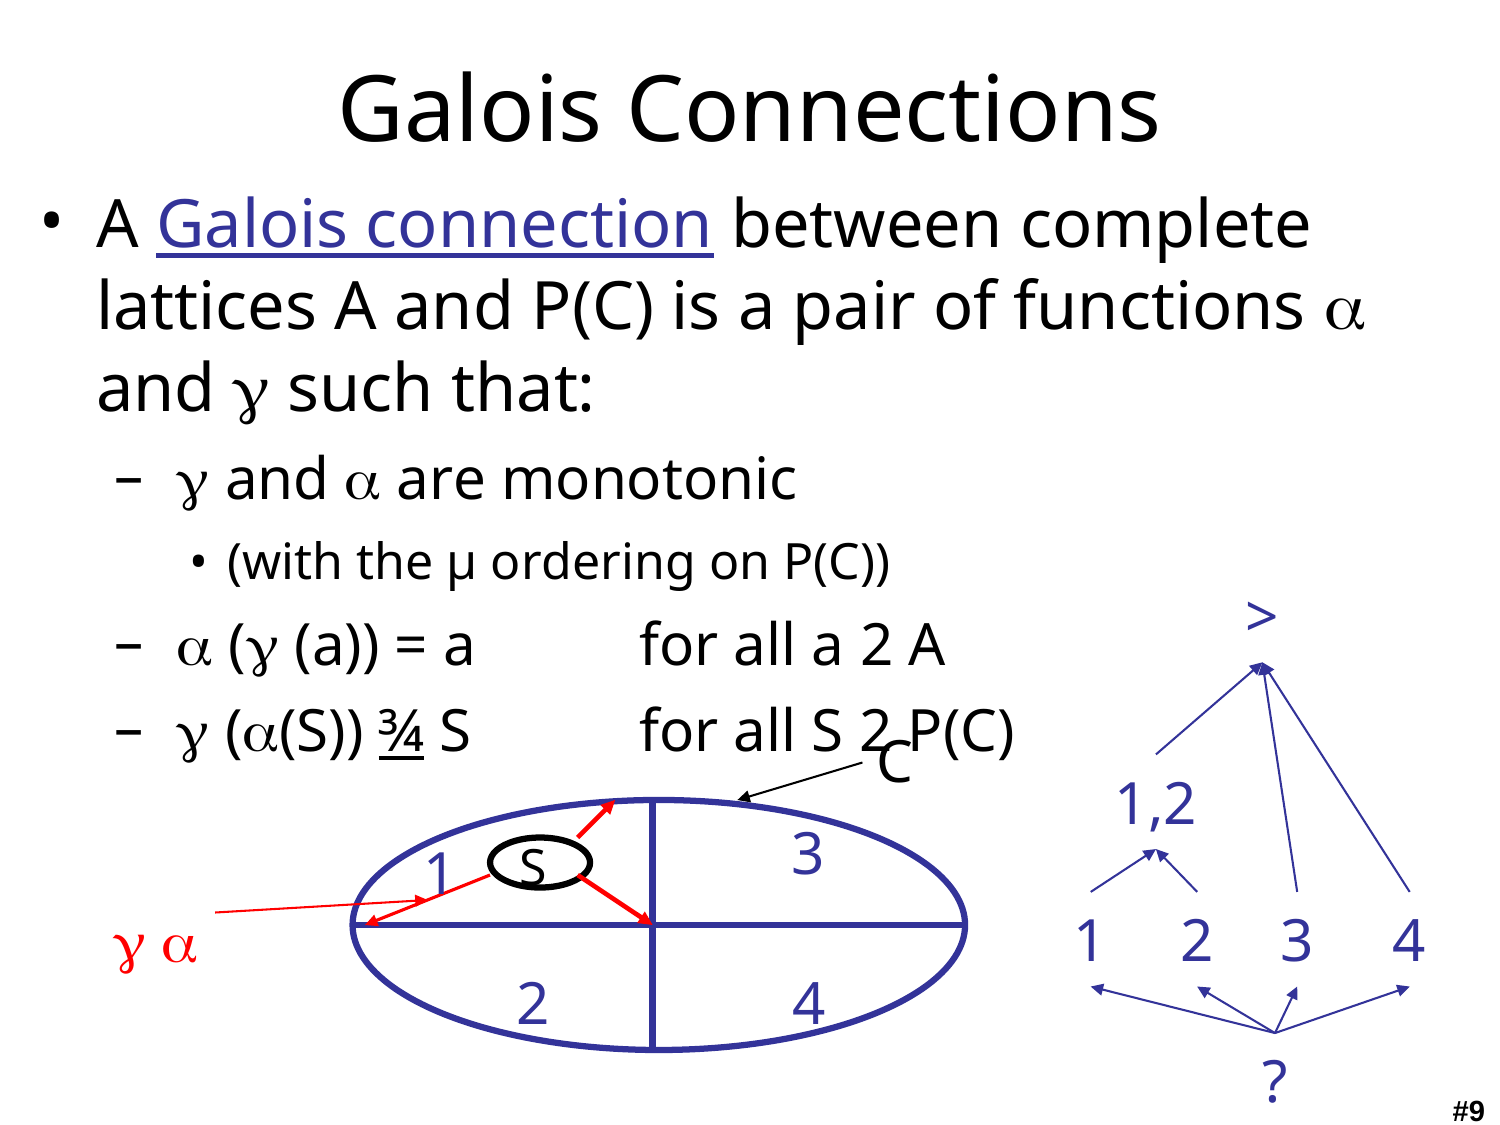

# Galois Connections
A Galois connection between complete lattices A and P(C) is a pair of functions  and  such that:
  and  are monotonic
(with the µ ordering on P(C))
  ( (a)) = a		for all a 2 A
  ((S)) ¾ S		for all S 2 P(C)
>
C
1,2
3
S
1
1
2
3
4
 
2
4
?
9